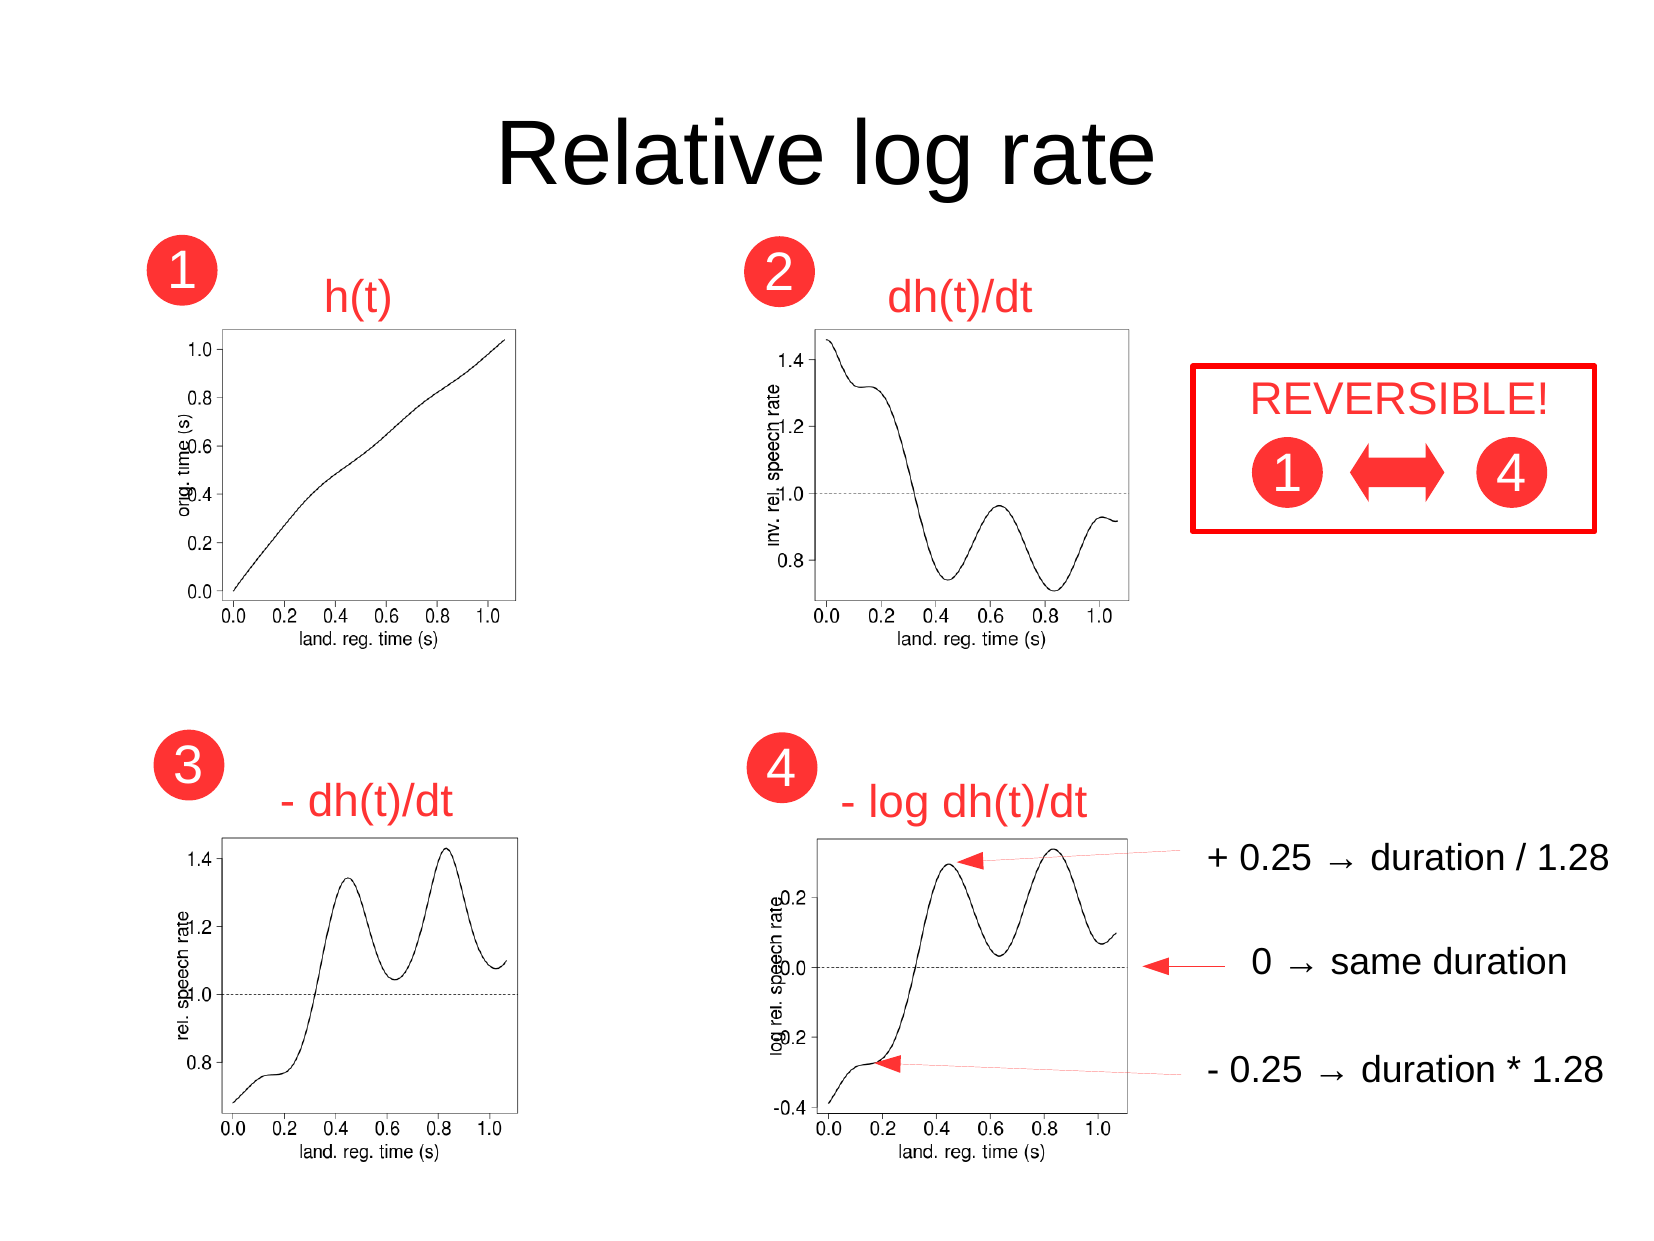

# Relative log rate
1
2
h(t)
dh(t)/dt
REVERSIBLE!
1
4
3
4
- dh(t)/dt
- log dh(t)/dt
+ 0.25 → duration / 1.28
0 → same duration
- 0.25 → duration * 1.28